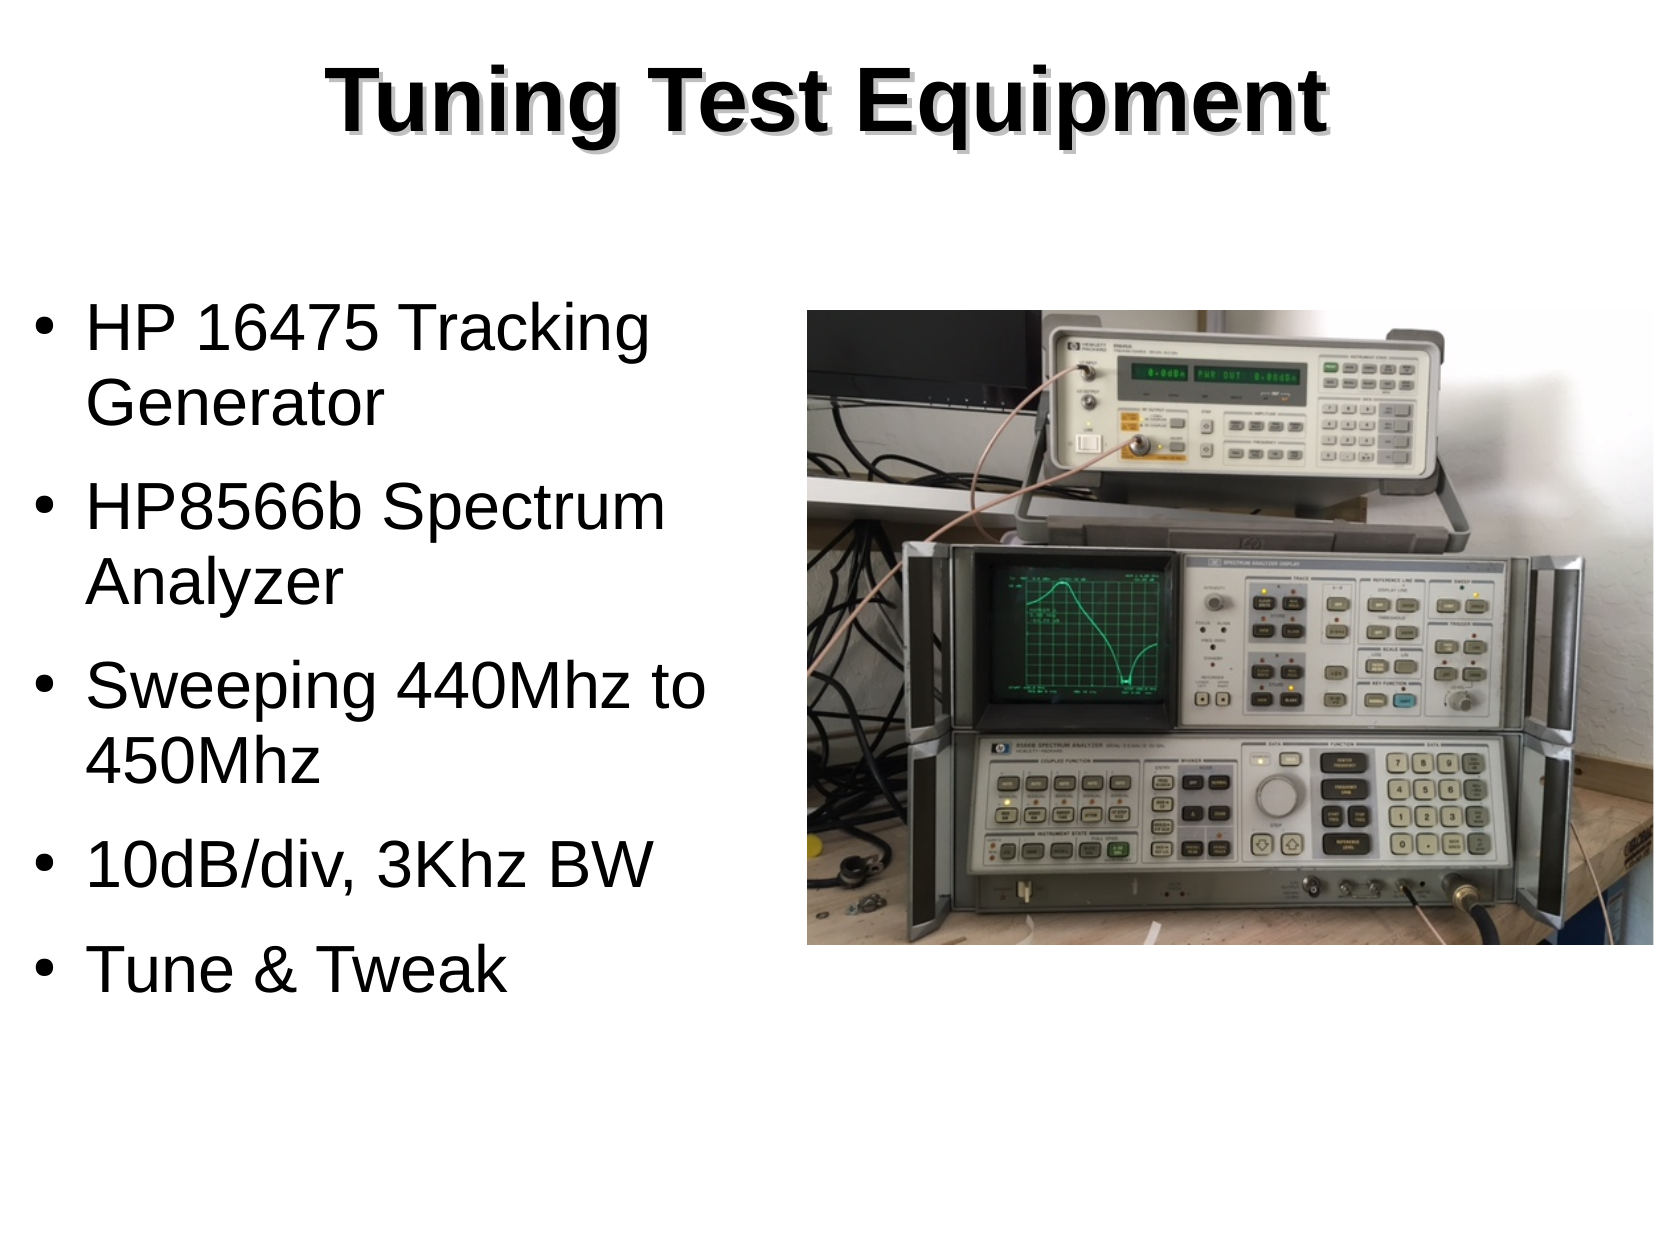

# Tuning Test Equipment
HP 16475 Tracking Generator
HP8566b Spectrum Analyzer
Sweeping 440Mhz to 450Mhz
10dB/div, 3Khz BW
Tune & Tweak